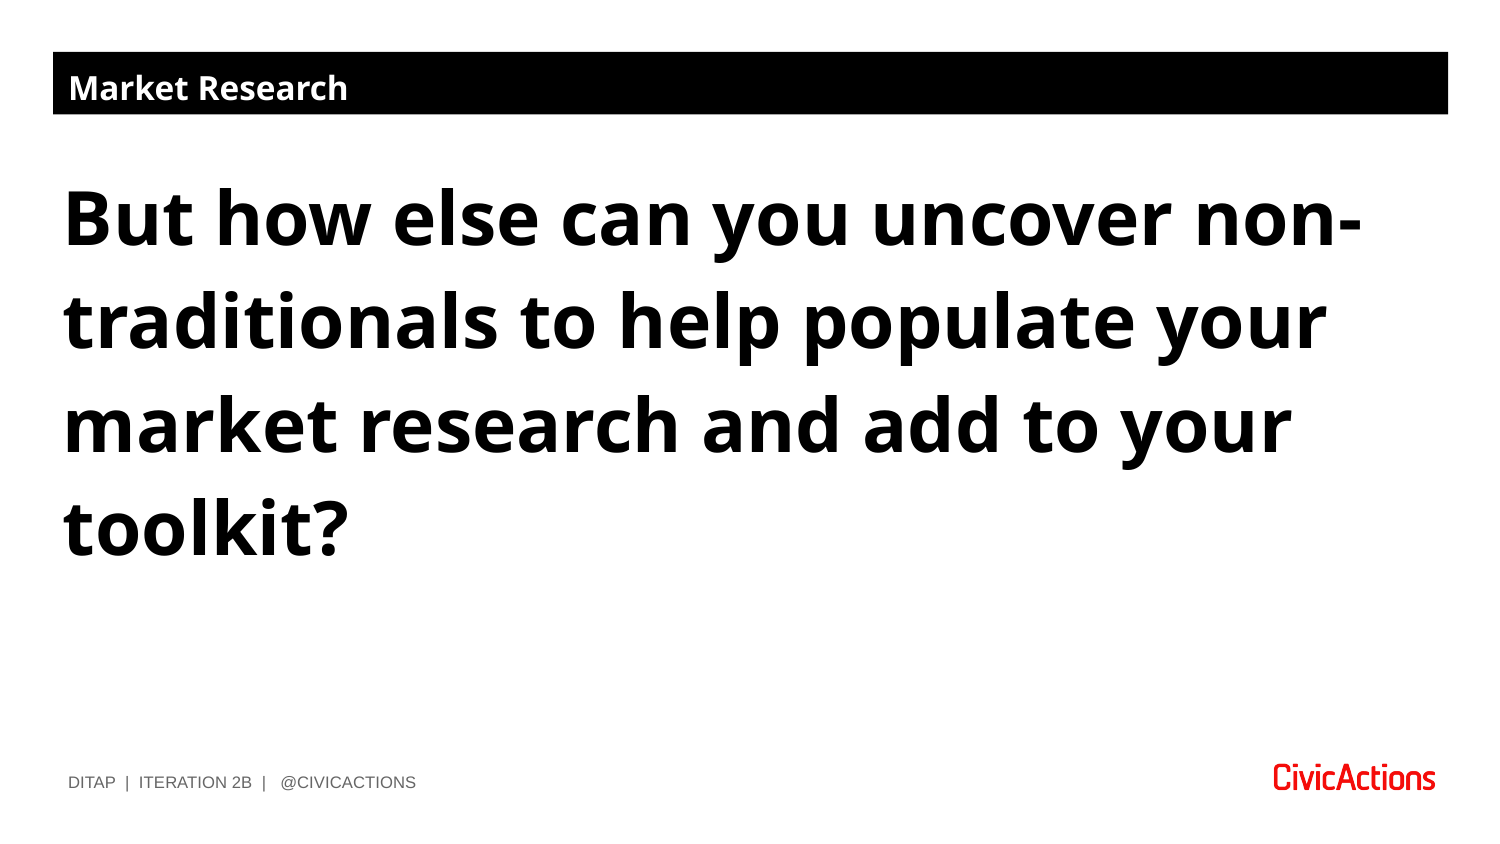

Market Research
# But how else can you uncover non-traditionals to help populate your market research and add to your toolkit?